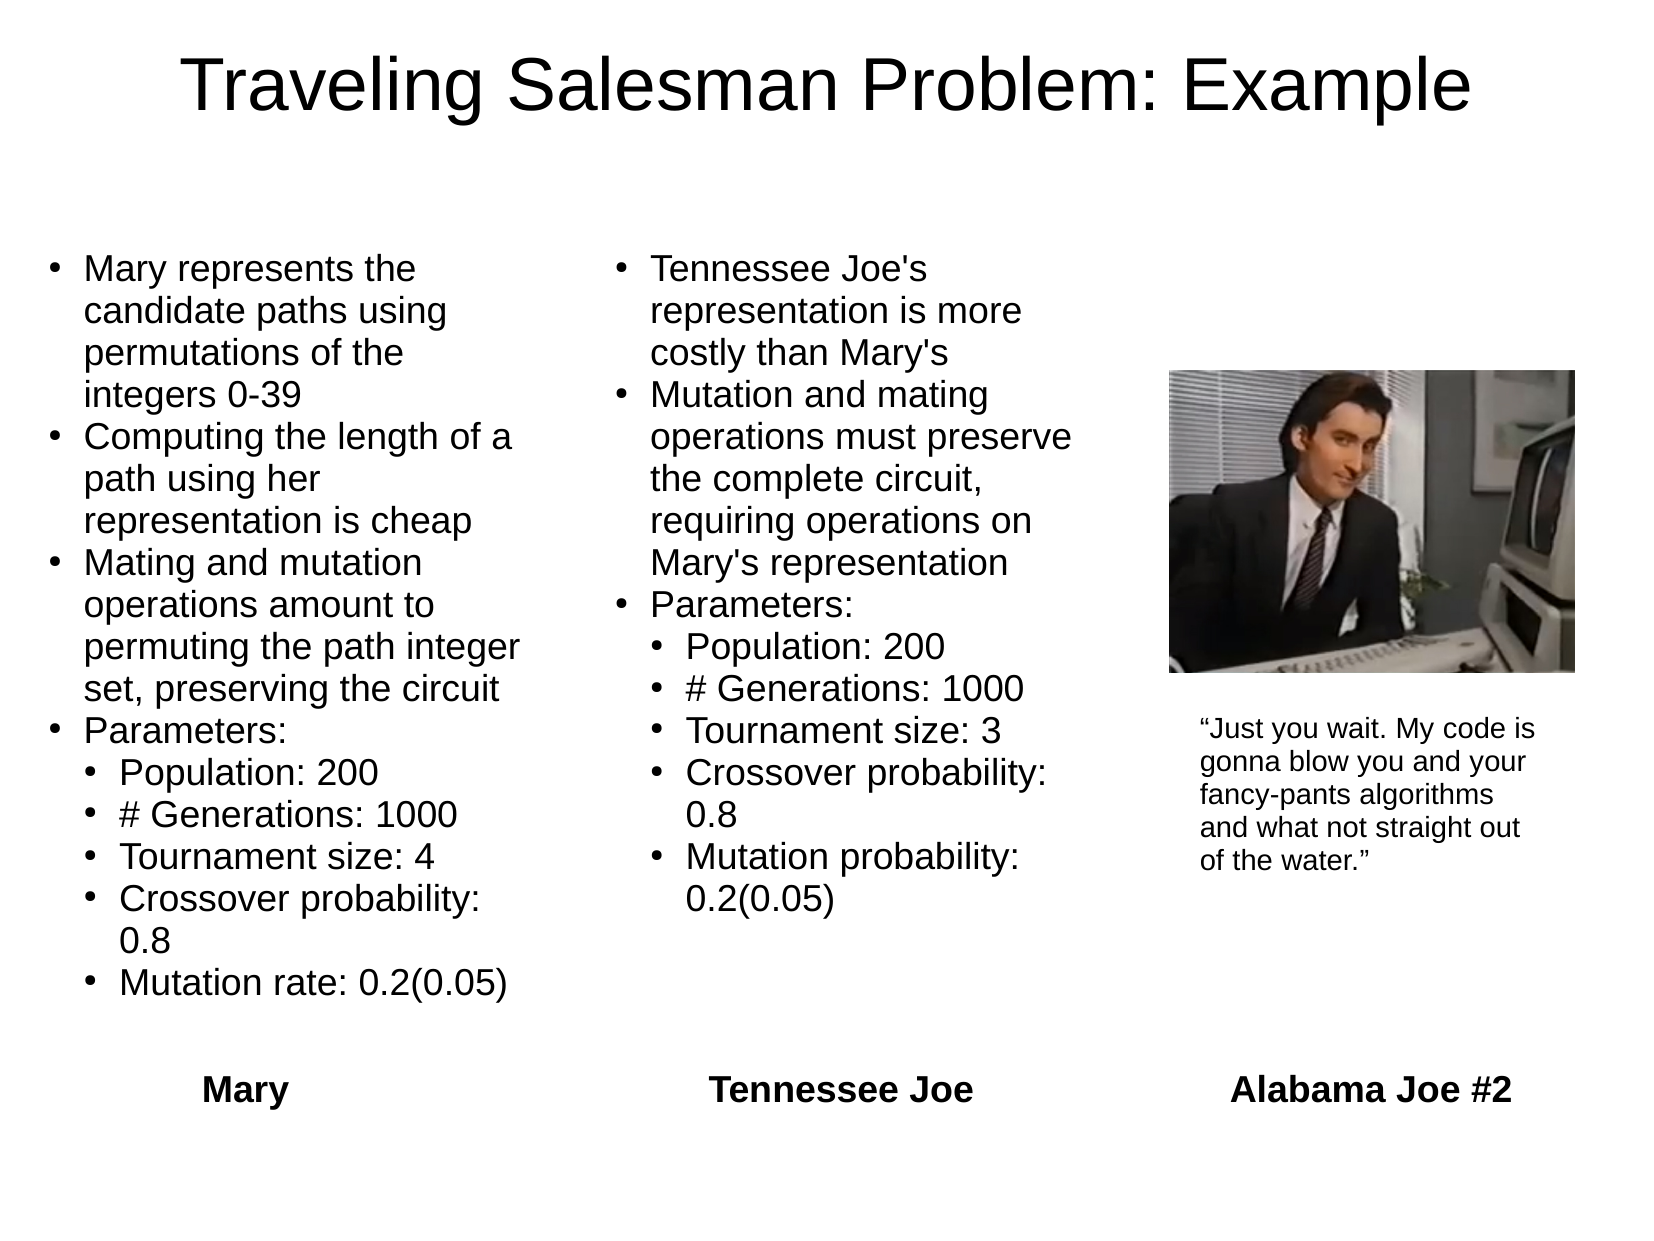

# Traveling Salesman Problem: Example
Mary represents the candidate paths using permutations of the integers 0-39
Computing the length of a path using her representation is cheap
Mating and mutation operations amount to permuting the path integer set, preserving the circuit
Parameters:
Population: 200
# Generations: 1000
Tournament size: 4
Crossover probability: 0.8
Mutation rate: 0.2(0.05)
Tennessee Joe's representation is more costly than Mary's
Mutation and mating operations must preserve the complete circuit, requiring operations on Mary's representation
Parameters:
Population: 200
# Generations: 1000
Tournament size: 3
Crossover probability: 0.8
Mutation probability: 0.2(0.05)
“Just you wait. My code is gonna blow you and your fancy-pants algorithms and what not straight out of the water.”
Mary
Tennessee Joe
Alabama Joe #2